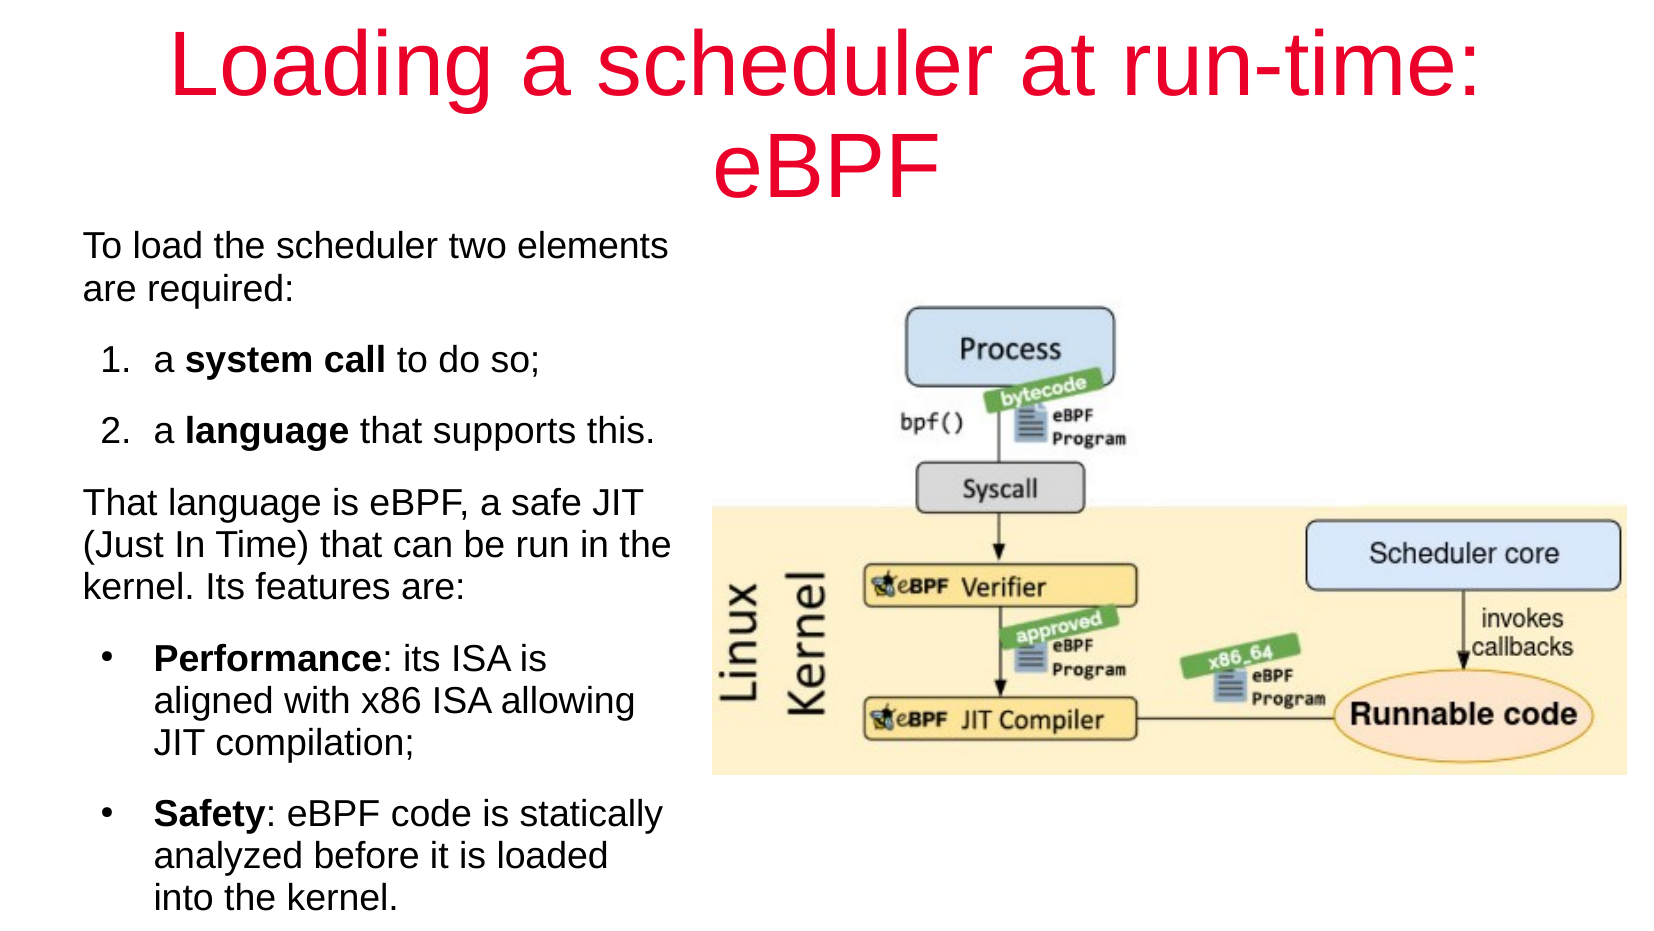

# Loading a scheduler at run-time: eBPF
To load the scheduler two elements are required:
a system call to do so;
a language that supports this.
That language is eBPF, a safe JIT (Just In Time) that can be run in the kernel. Its features are:
Performance: its ISA is aligned with x86 ISA allowing JIT compilation;
Safety: eBPF code is statically analyzed before it is loaded into the kernel.